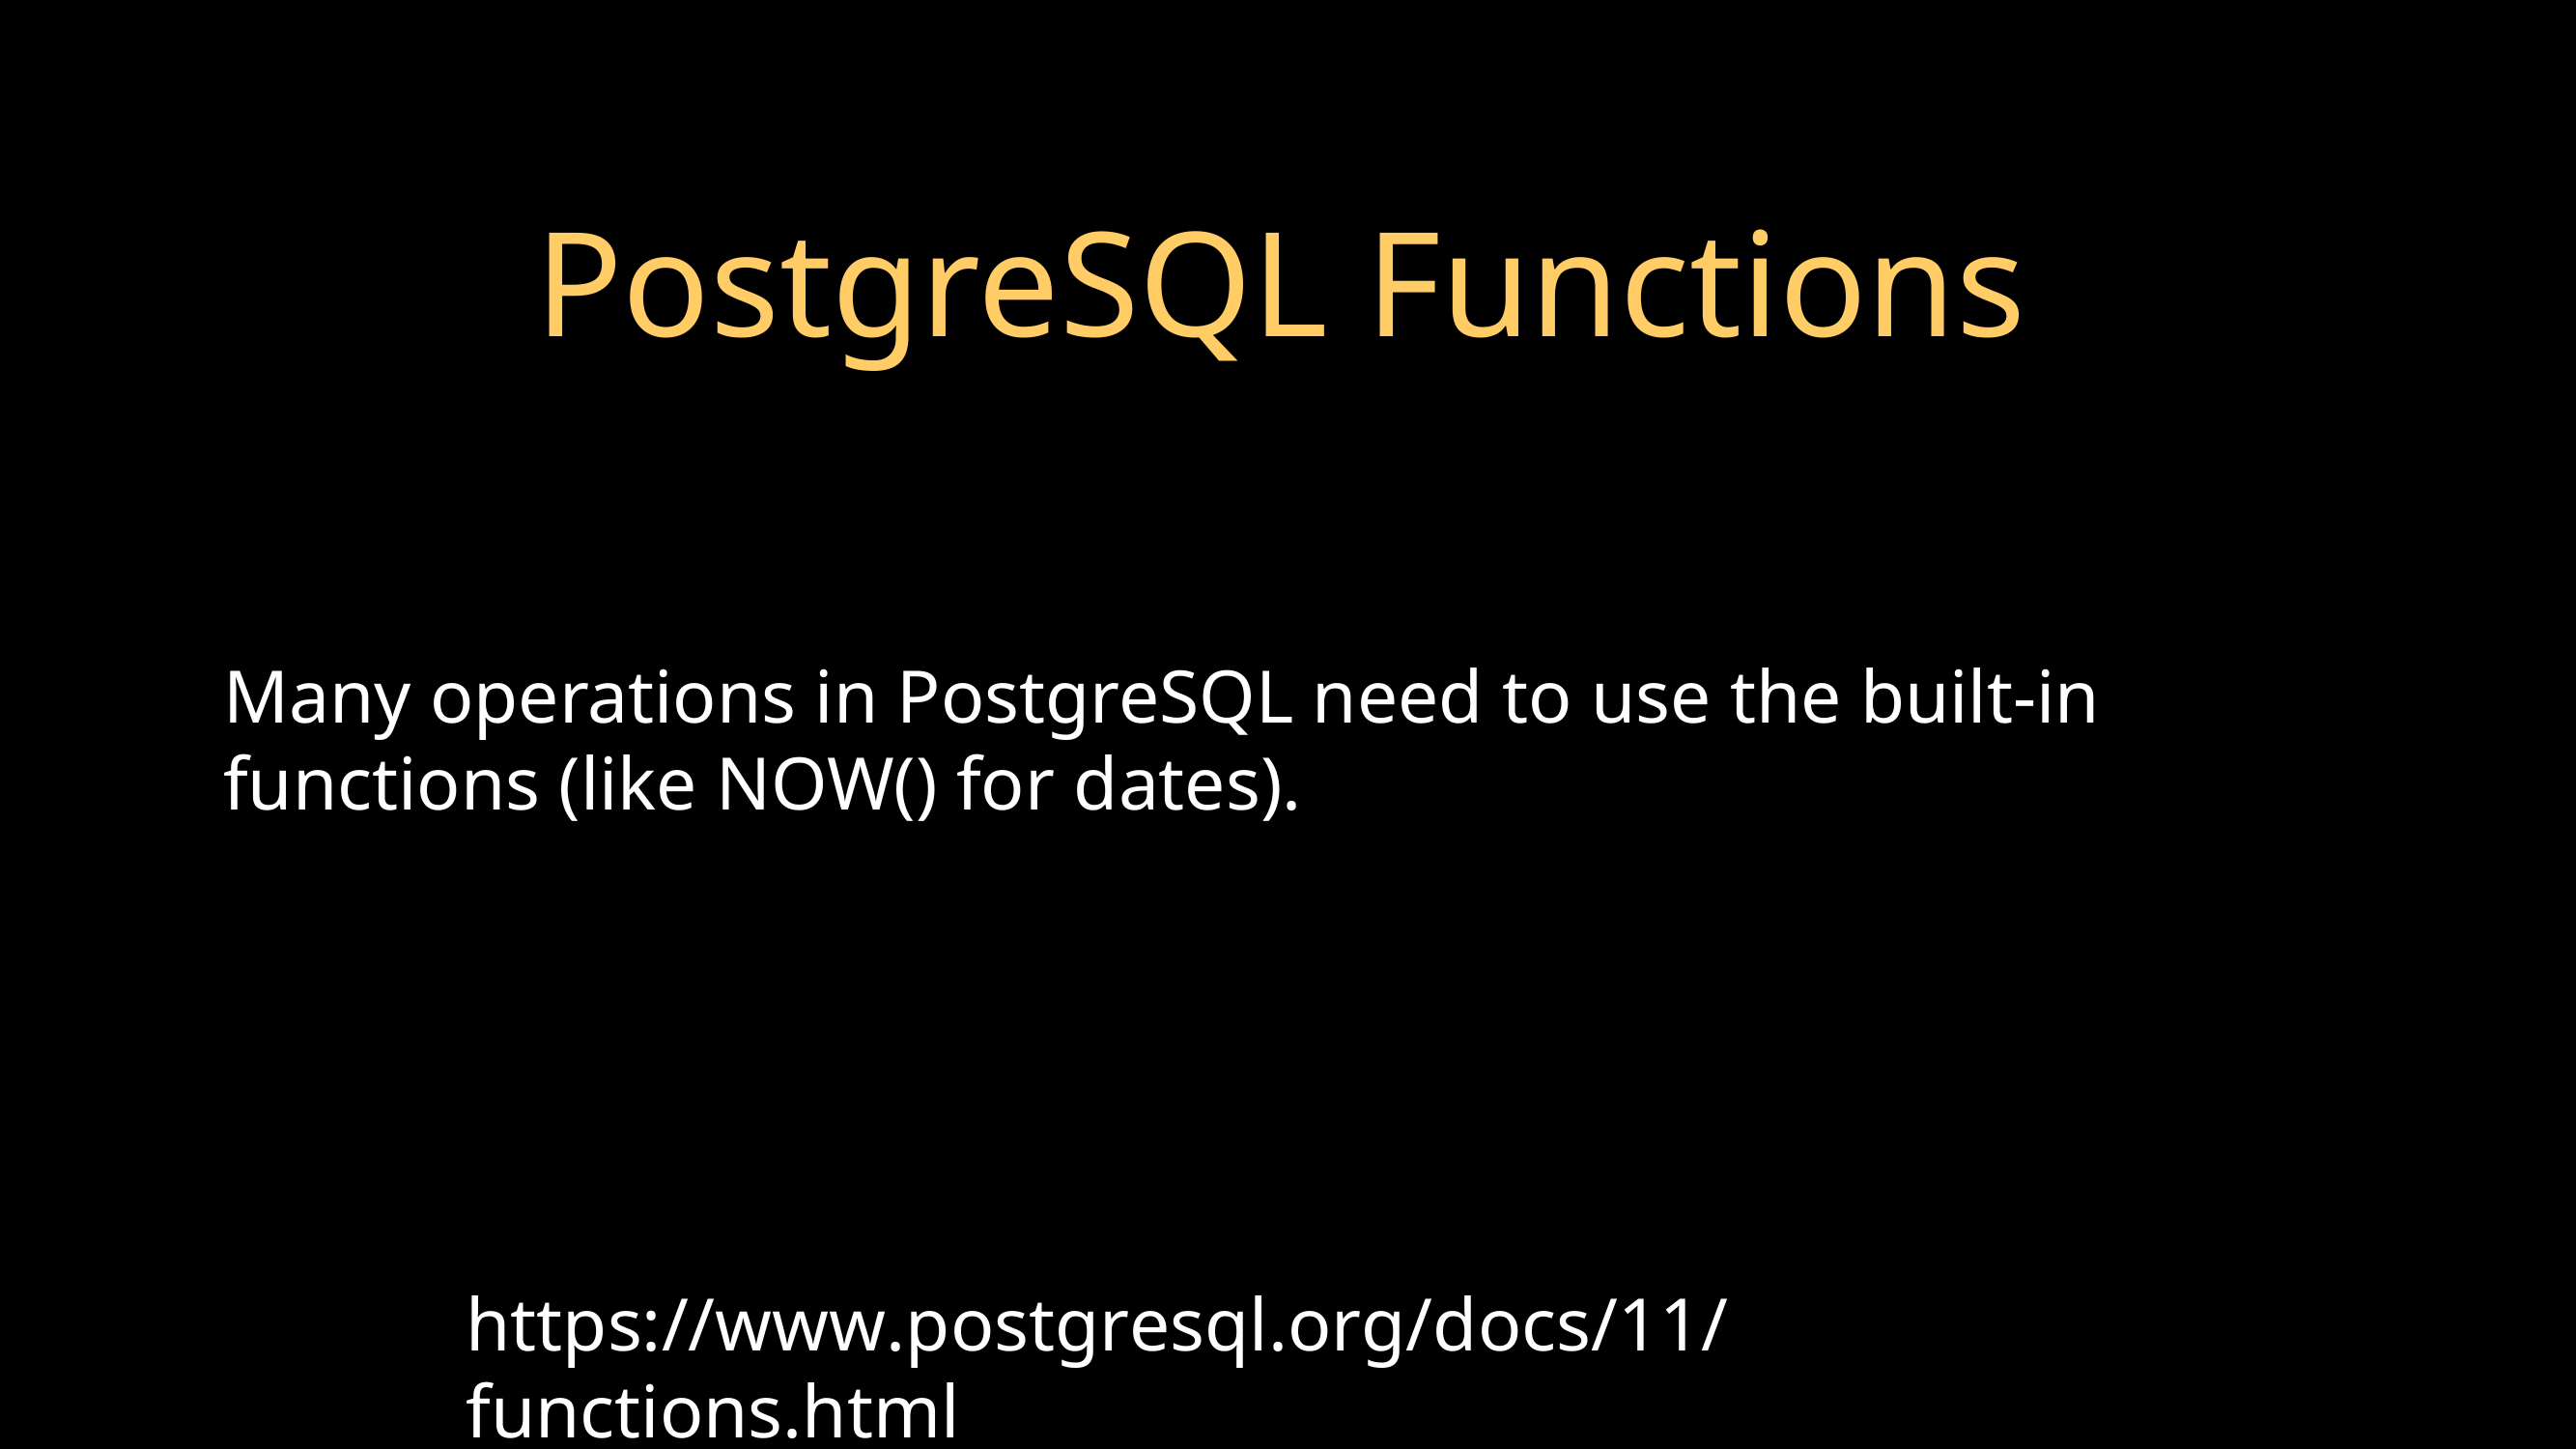

# PostgreSQL Functions
Many operations in PostgreSQL need to use the built-in functions (like NOW() for dates).
https://www.postgresql.org/docs/11/functions.html